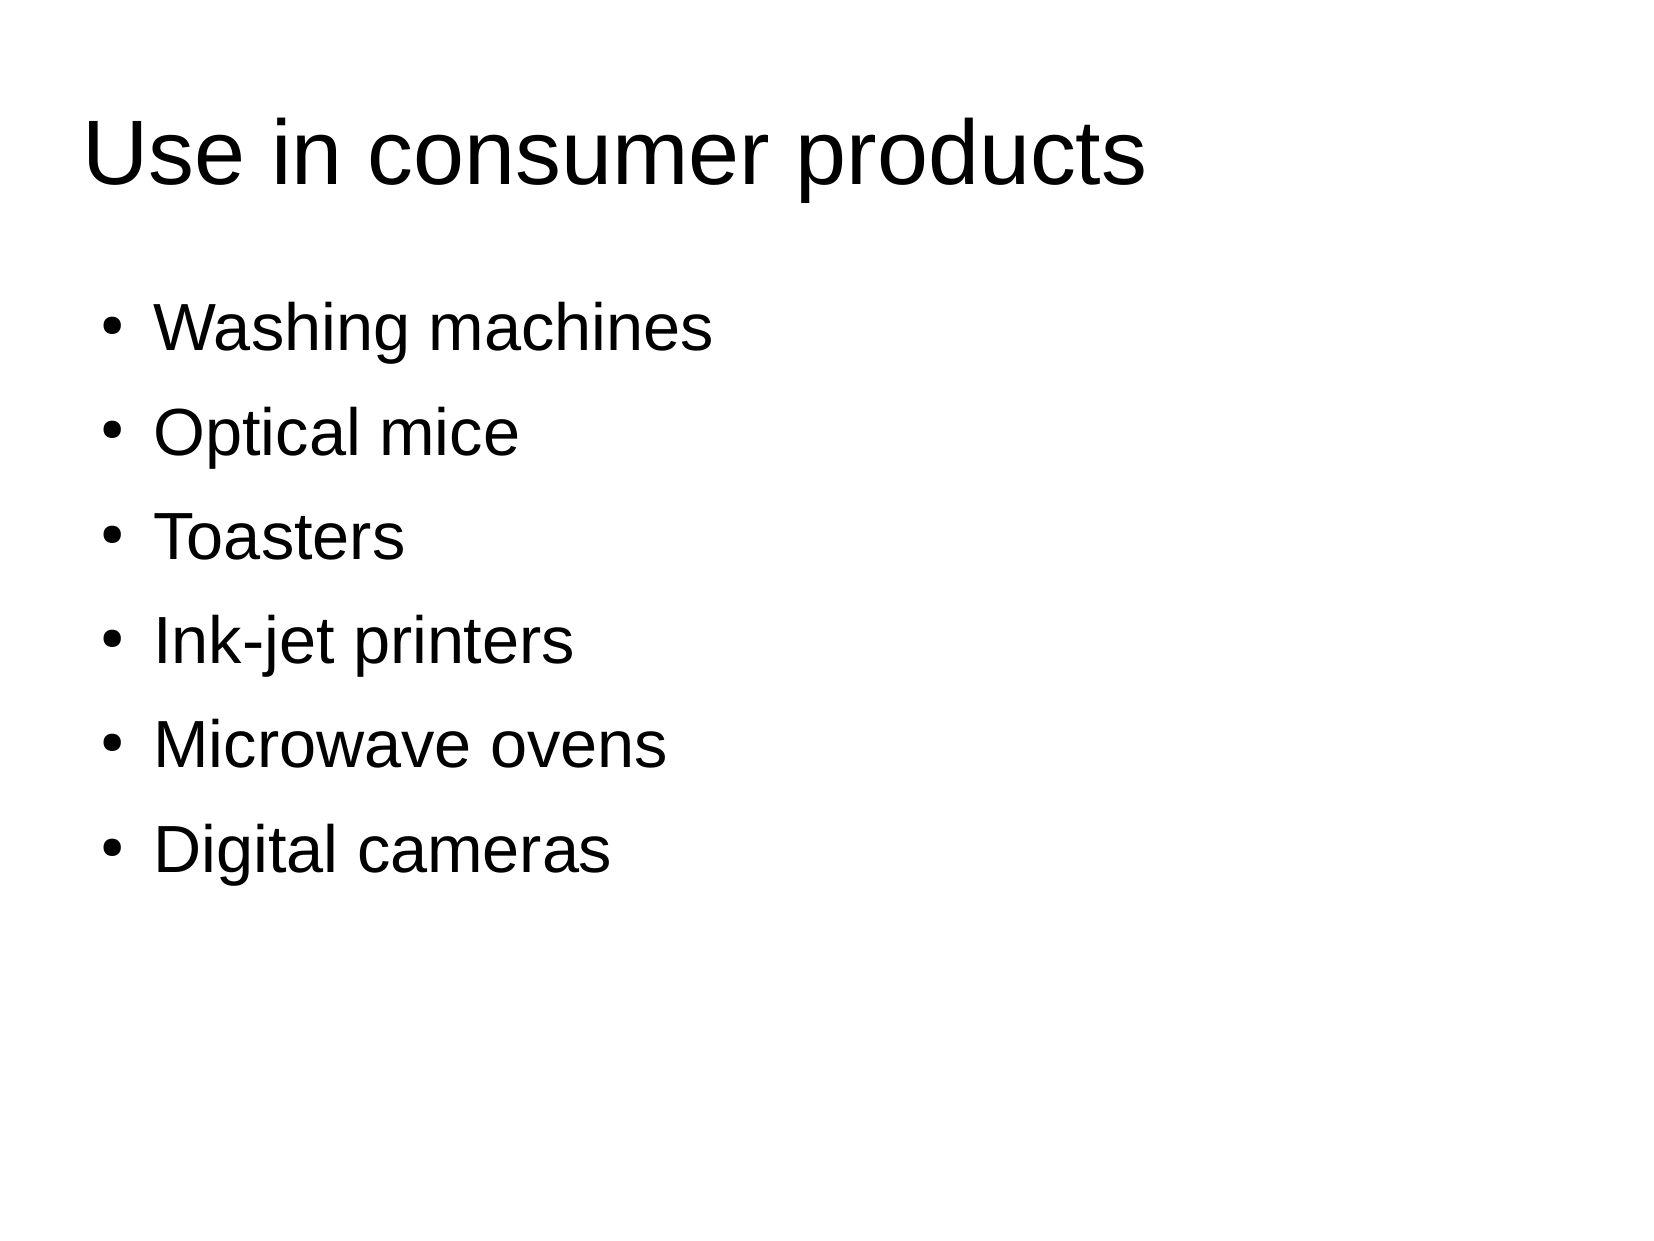

# Use in consumer products
Washing machines
Optical mice
Toasters
Ink-jet printers
Microwave ovens
Digital cameras